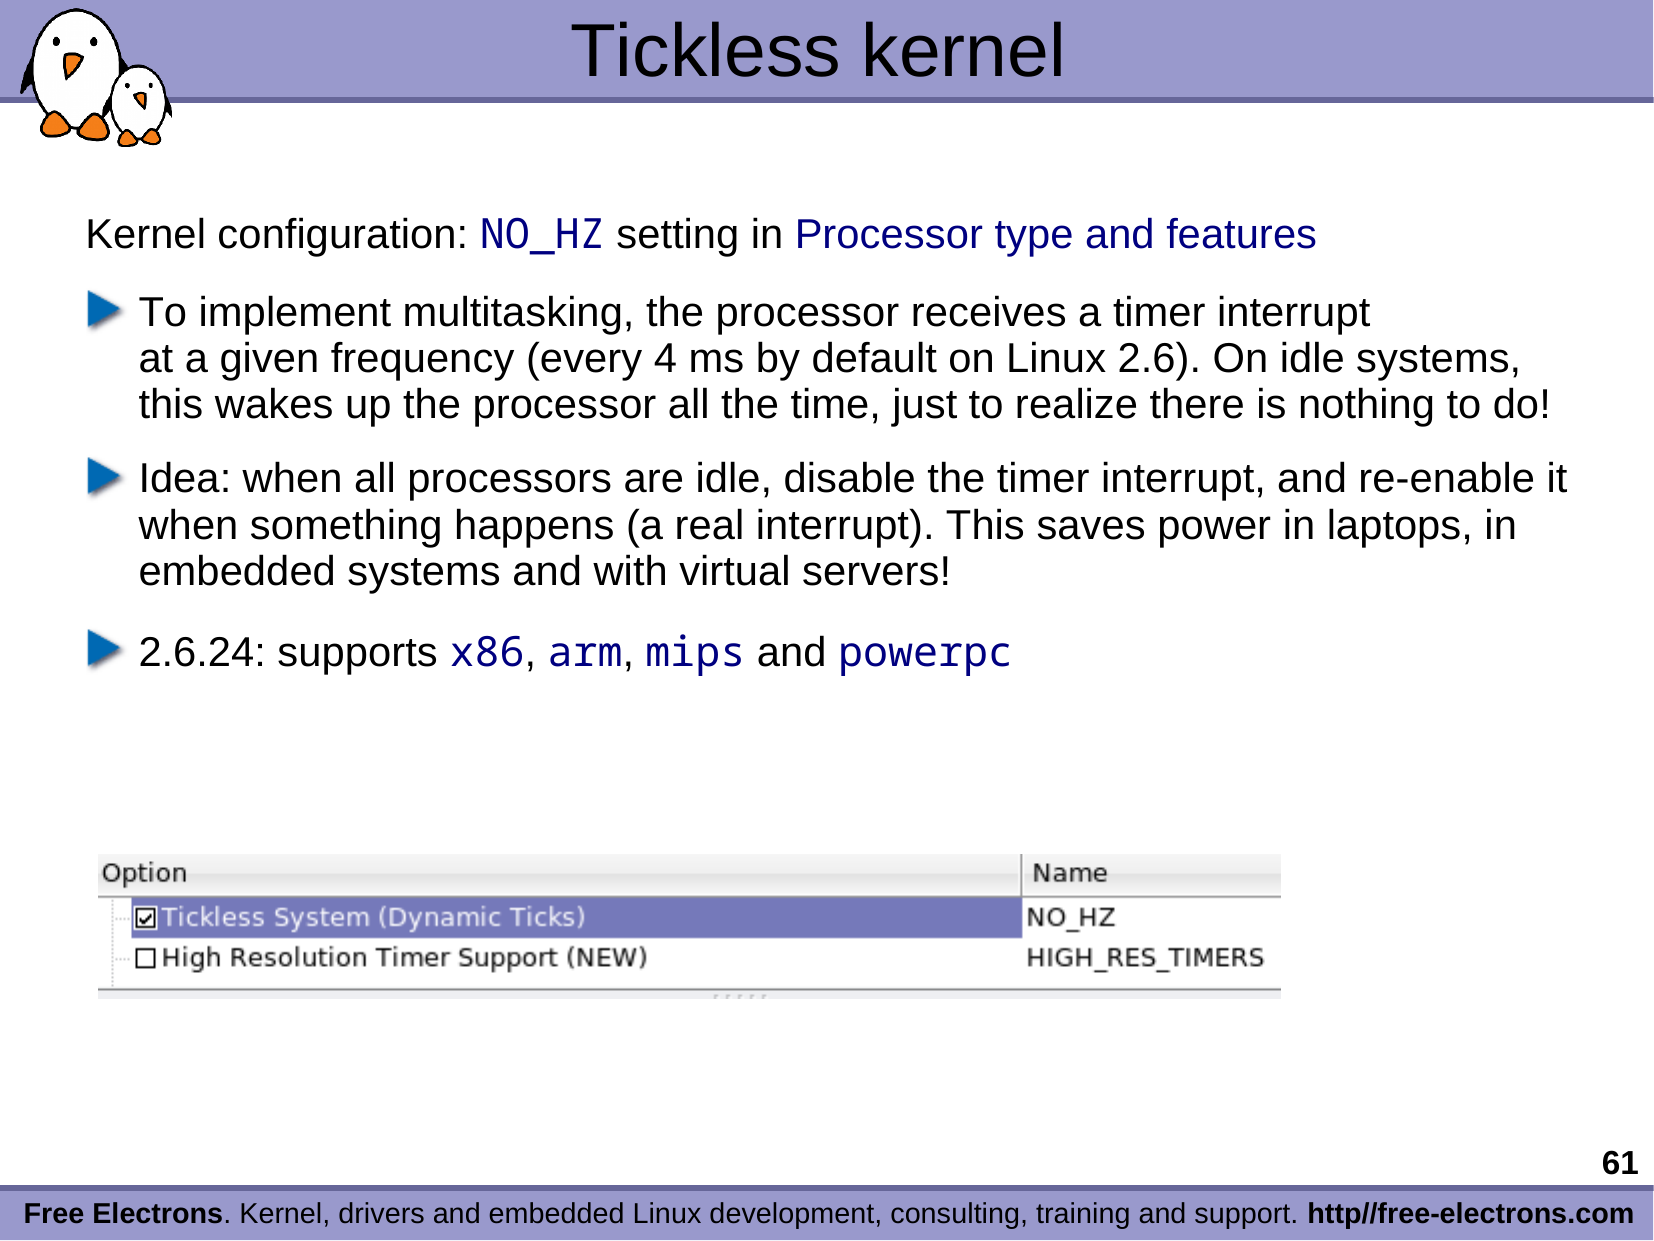

# Tickless kernel
Kernel configuration: NO_HZ setting in Processor type and features
To implement multitasking, the processor receives a timer interrupt
at a given frequency (every 4 ms by default on Linux 2.6). On idle systems, this wakes up the processor all the time, just to realize there is nothing to do!
Idea: when all processors are idle, disable the timer interrupt, and re-enable it when something happens (a real interrupt). This saves power in laptops, in embedded systems and with virtual servers!
2.6.24: supports x86, arm, mips and powerpc